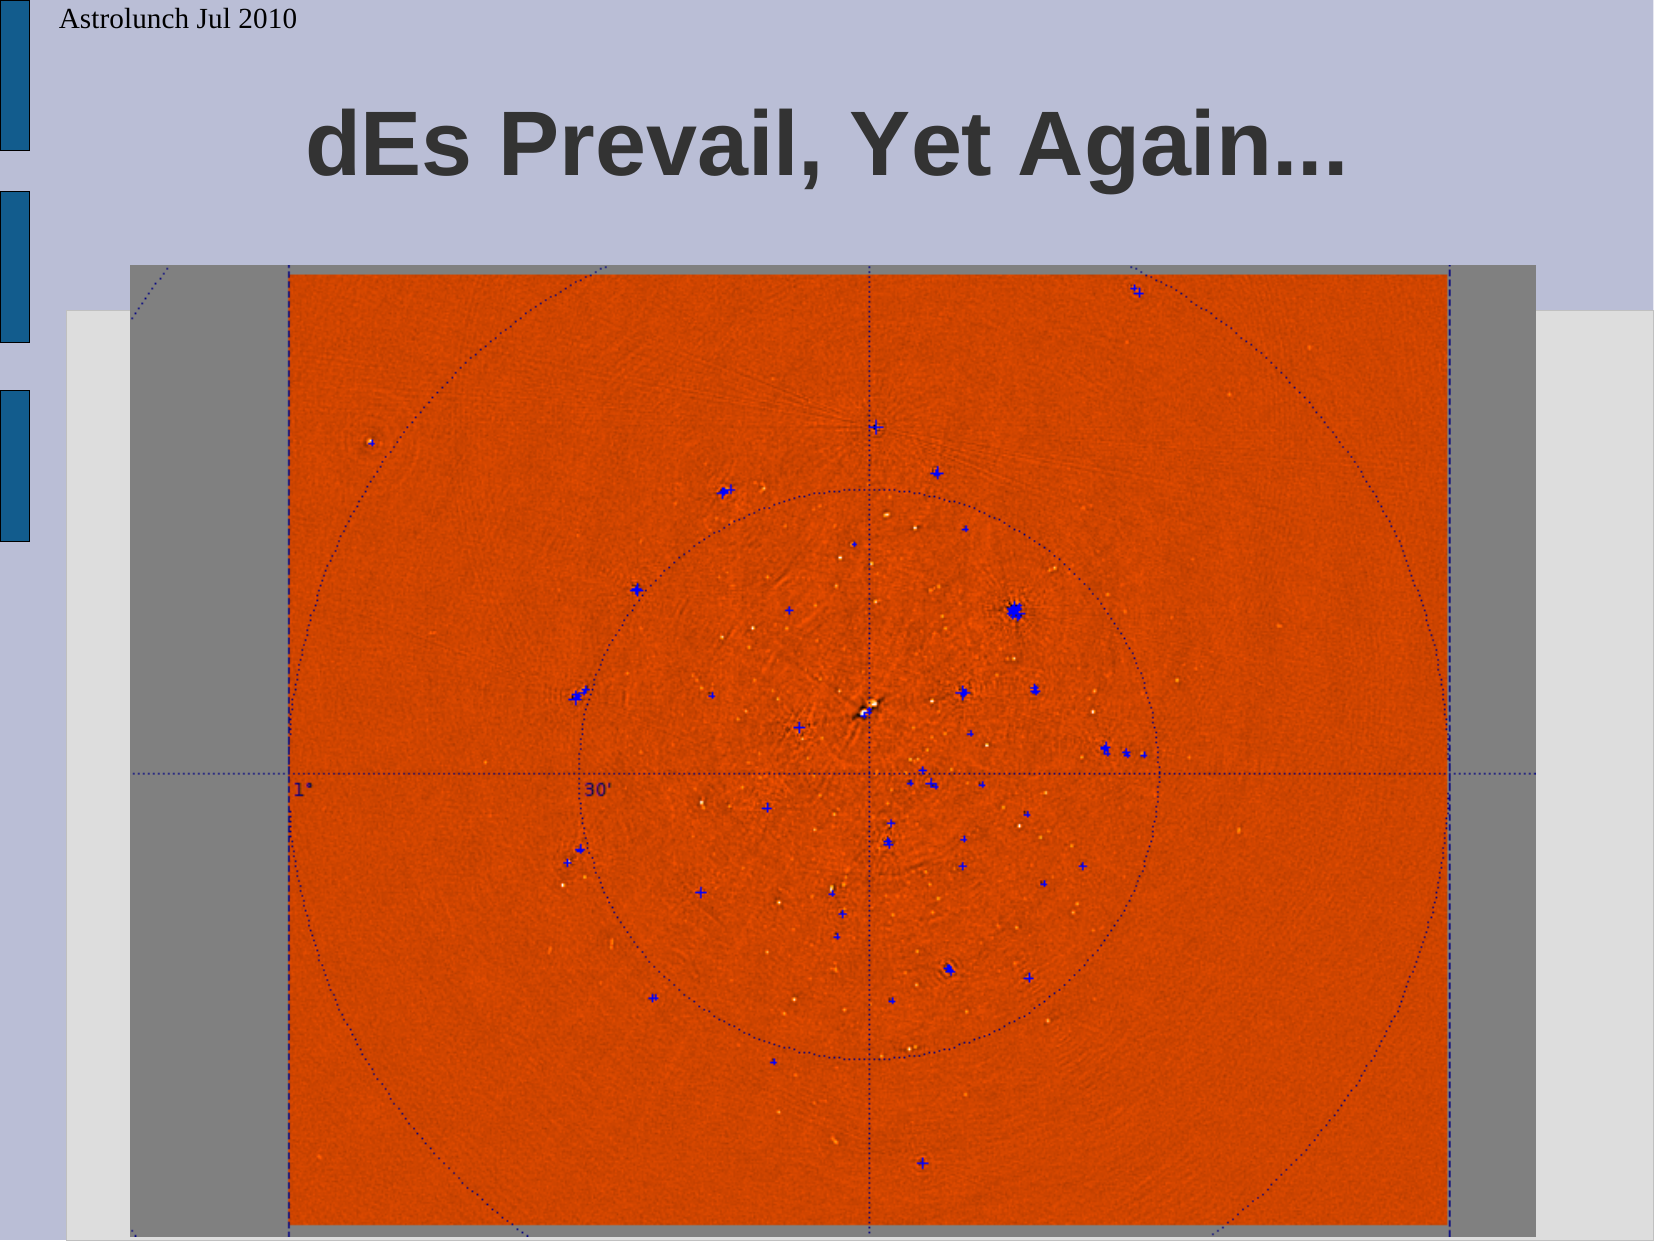

Astrolunch Jul 2010
# dEs Prevail, Yet Again...